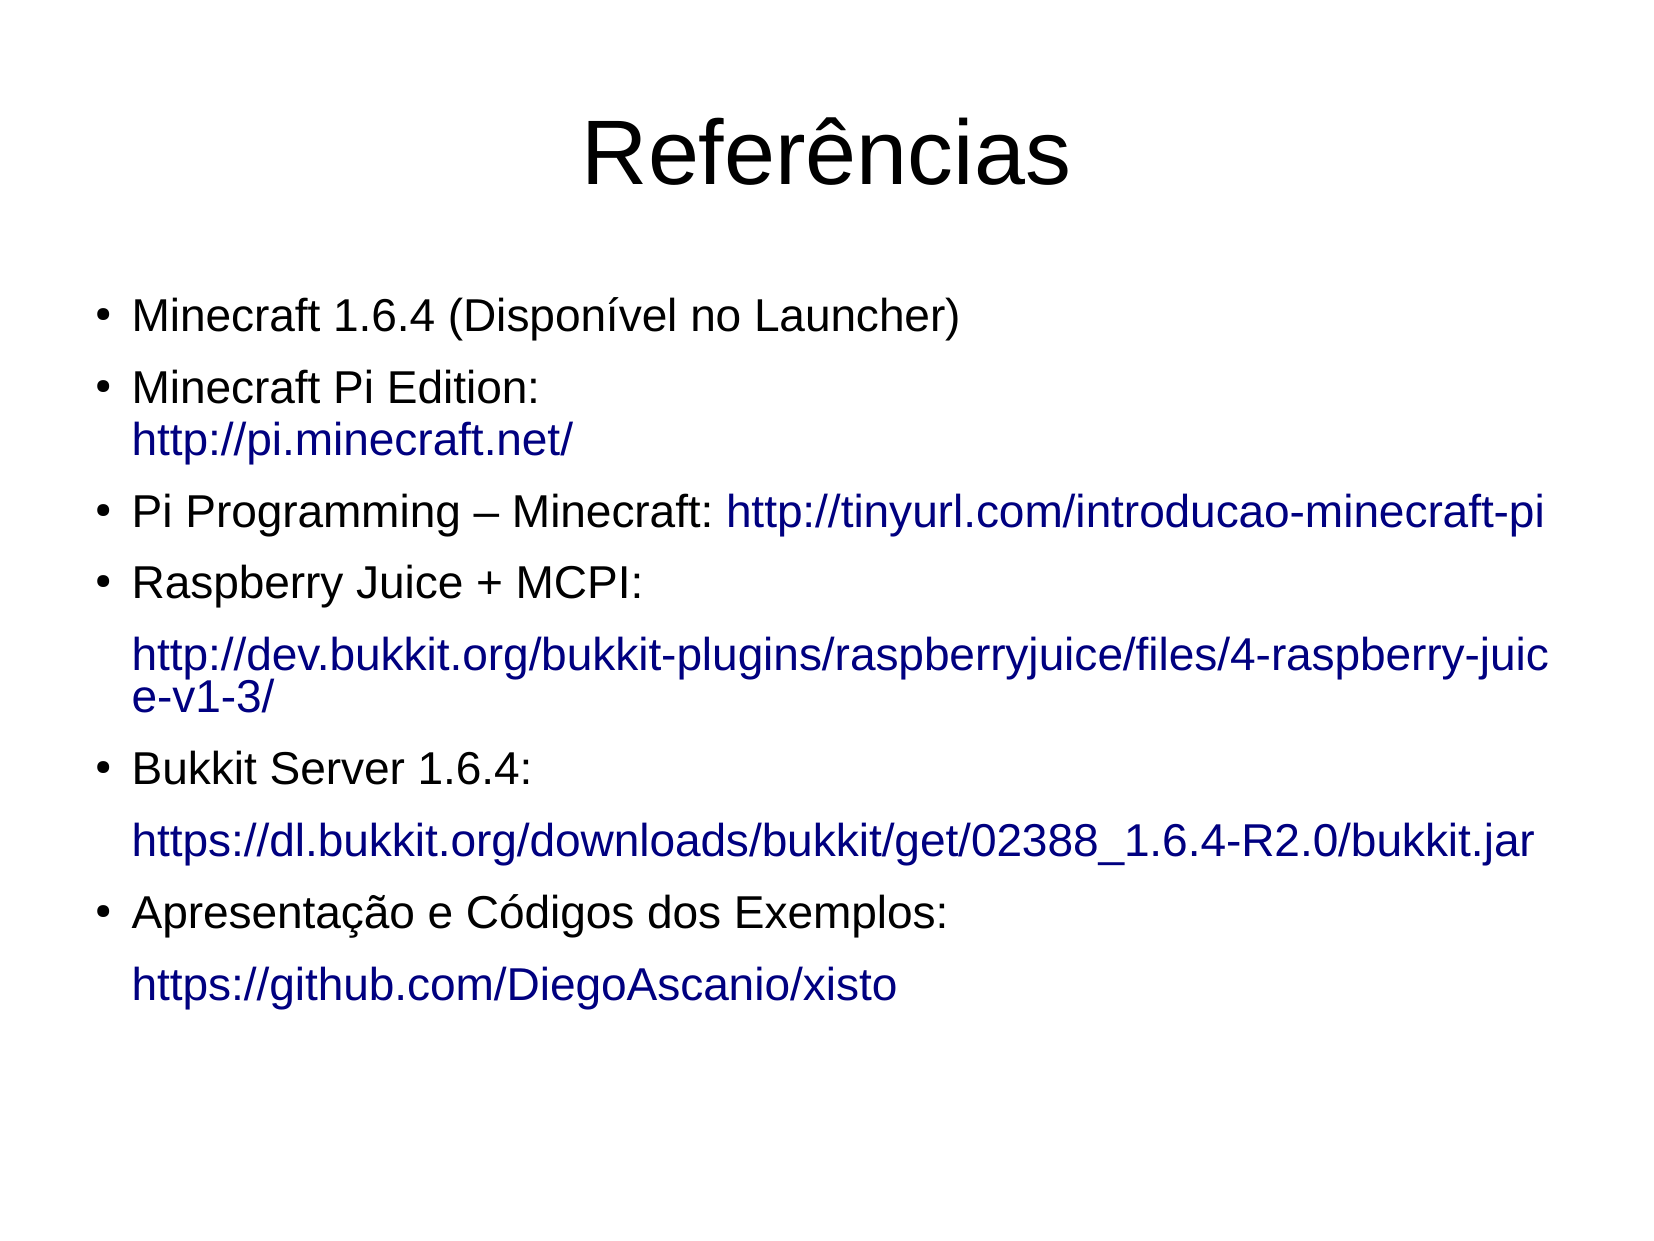

# Referências
Minecraft 1.6.4 (Disponível no Launcher)
Minecraft Pi Edition:
http://pi.minecraft.net/
Pi Programming – Minecraft: http://tinyurl.com/introducao-minecraft-pi
Raspberry Juice + MCPI:
http://dev.bukkit.org/bukkit-plugins/raspberryjuice/files/4-raspberry-juice-v1-3/
Bukkit Server 1.6.4:
https://dl.bukkit.org/downloads/bukkit/get/02388_1.6.4-R2.0/bukkit.jar
Apresentação e Códigos dos Exemplos:
https://github.com/DiegoAscanio/xisto